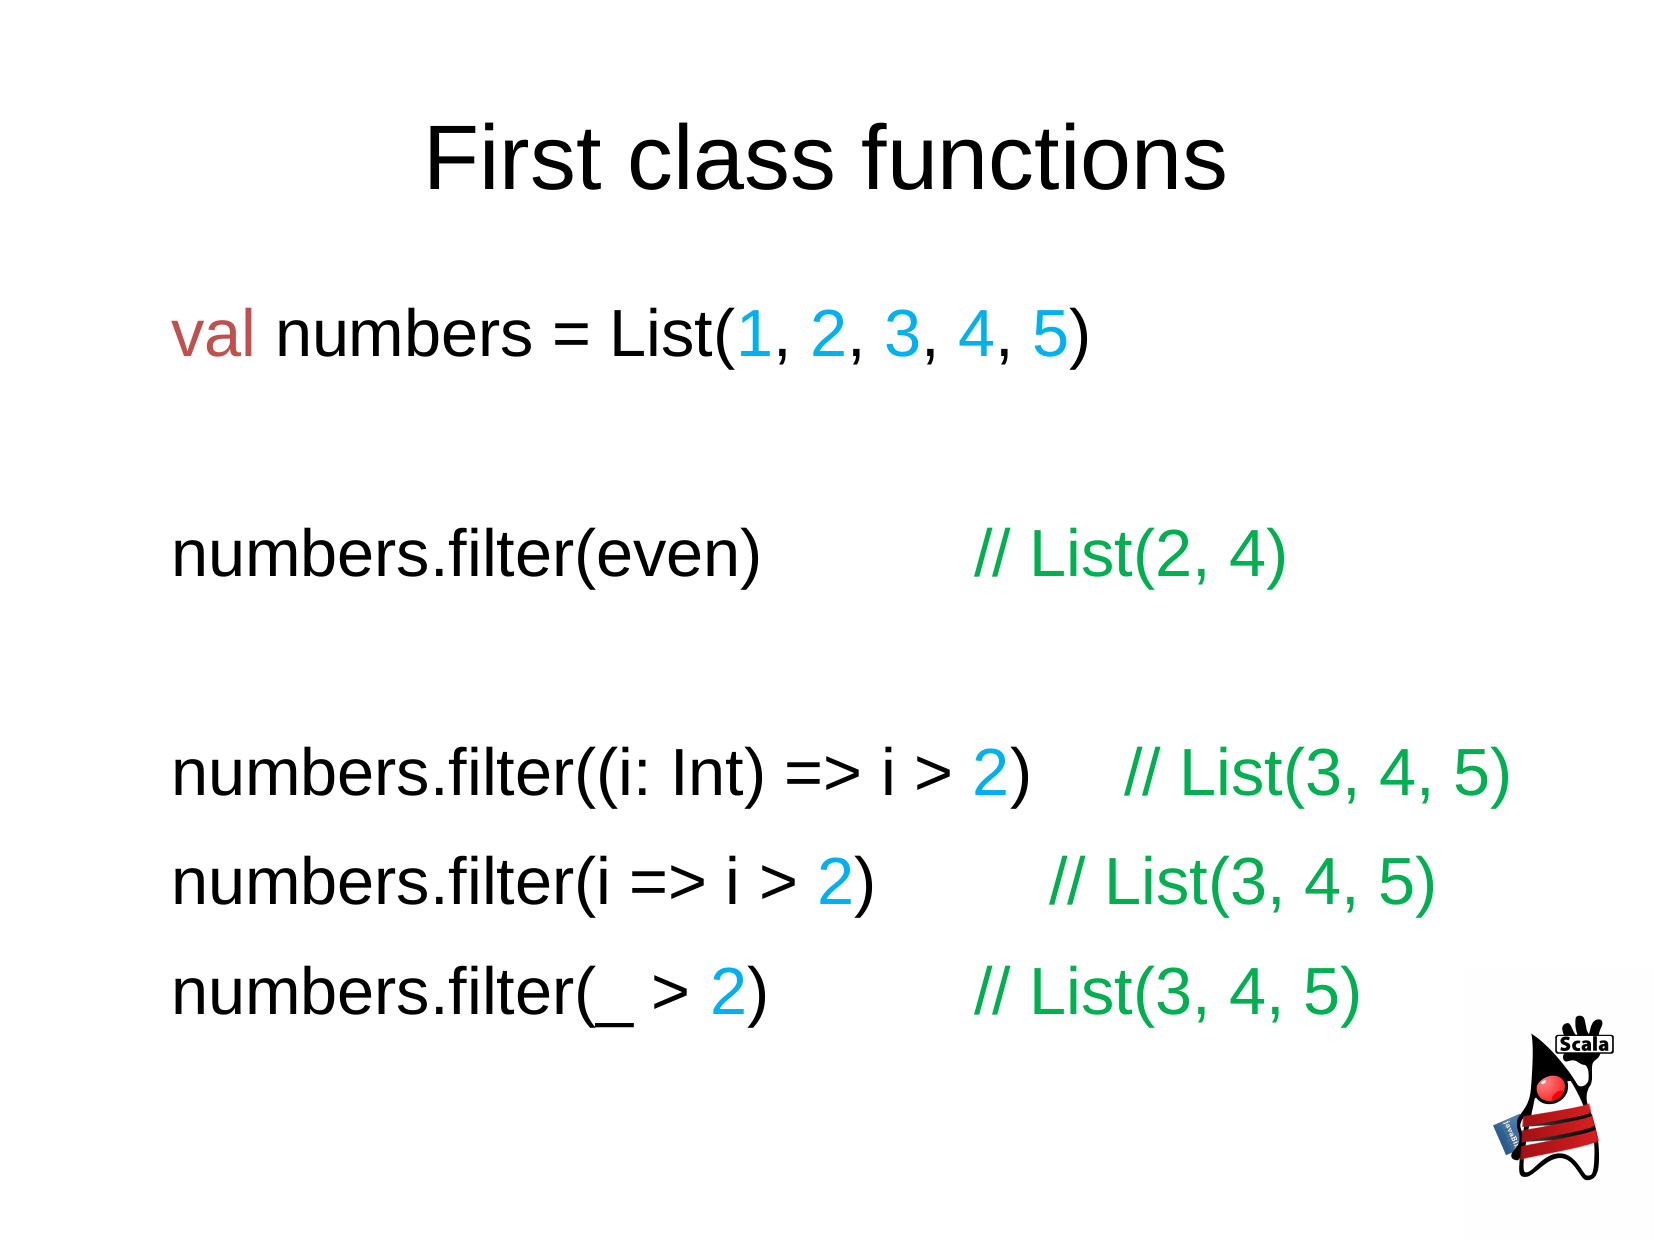

# First class functions
val numbers = List(1, 2, 3, 4, 5)
numbers.filter(even)			// List(2, 4)
numbers.filter((i: Int) => i > 2)		// List(3, 4, 5)
numbers.filter(i => i > 2)			// List(3, 4, 5)
numbers.filter(_ > 2)			// List(3, 4, 5)